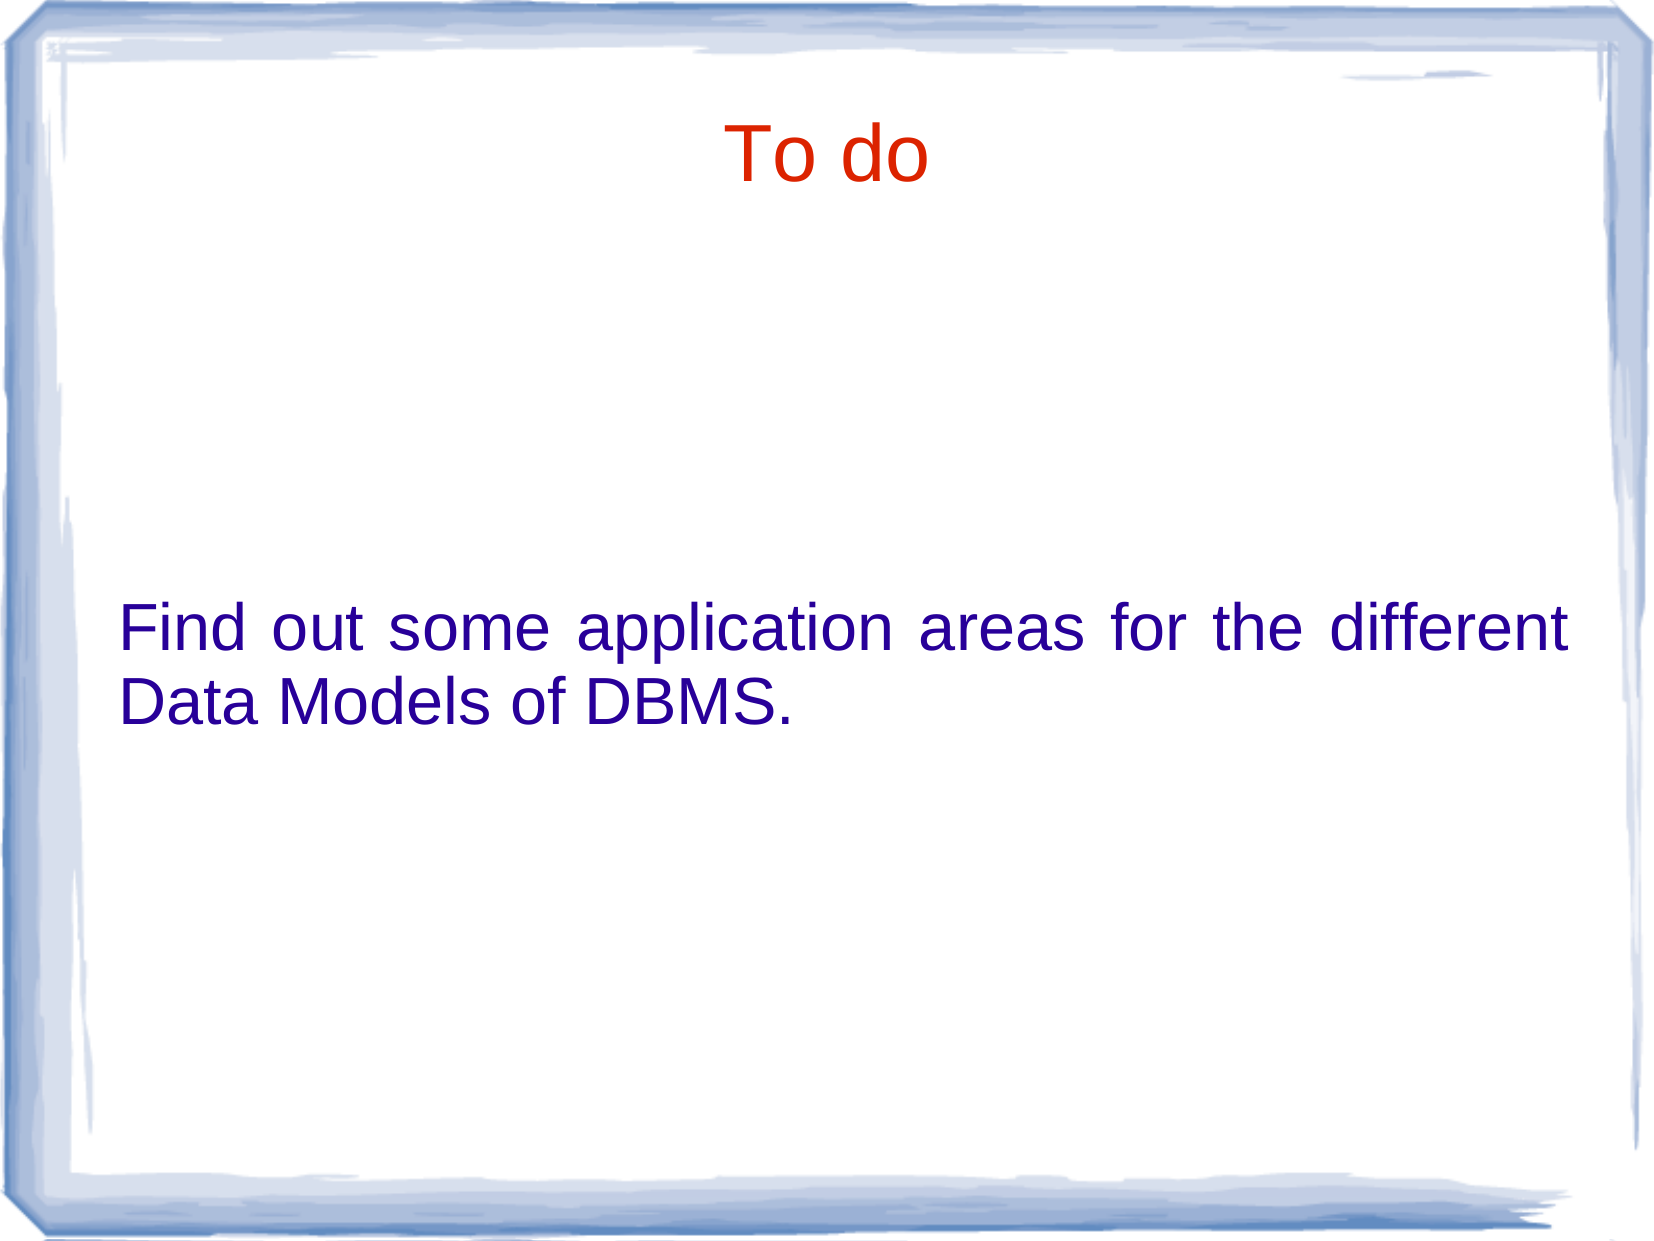

# To do
Find out some application areas for the different Data Models of DBMS.